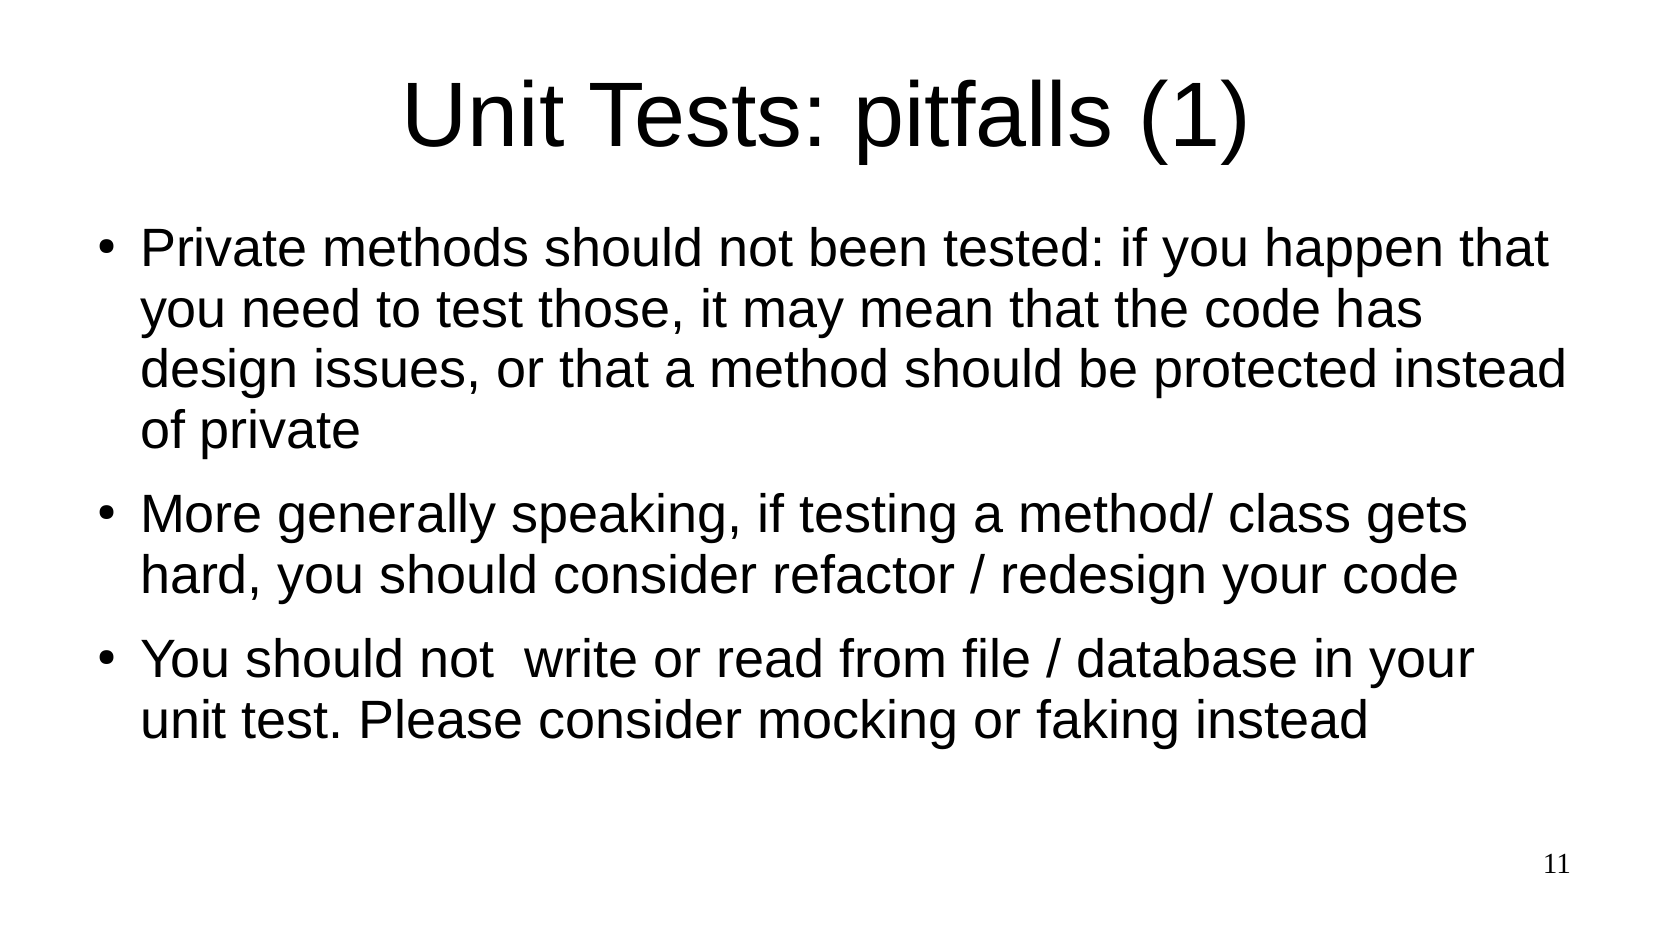

# Unit Tests: pitfalls (1)
Private methods should not been tested: if you happen that you need to test those, it may mean that the code has design issues, or that a method should be protected instead of private
More generally speaking, if testing a method/ class gets hard, you should consider refactor / redesign your code
You should not write or read from file / database in your unit test. Please consider mocking or faking instead
11